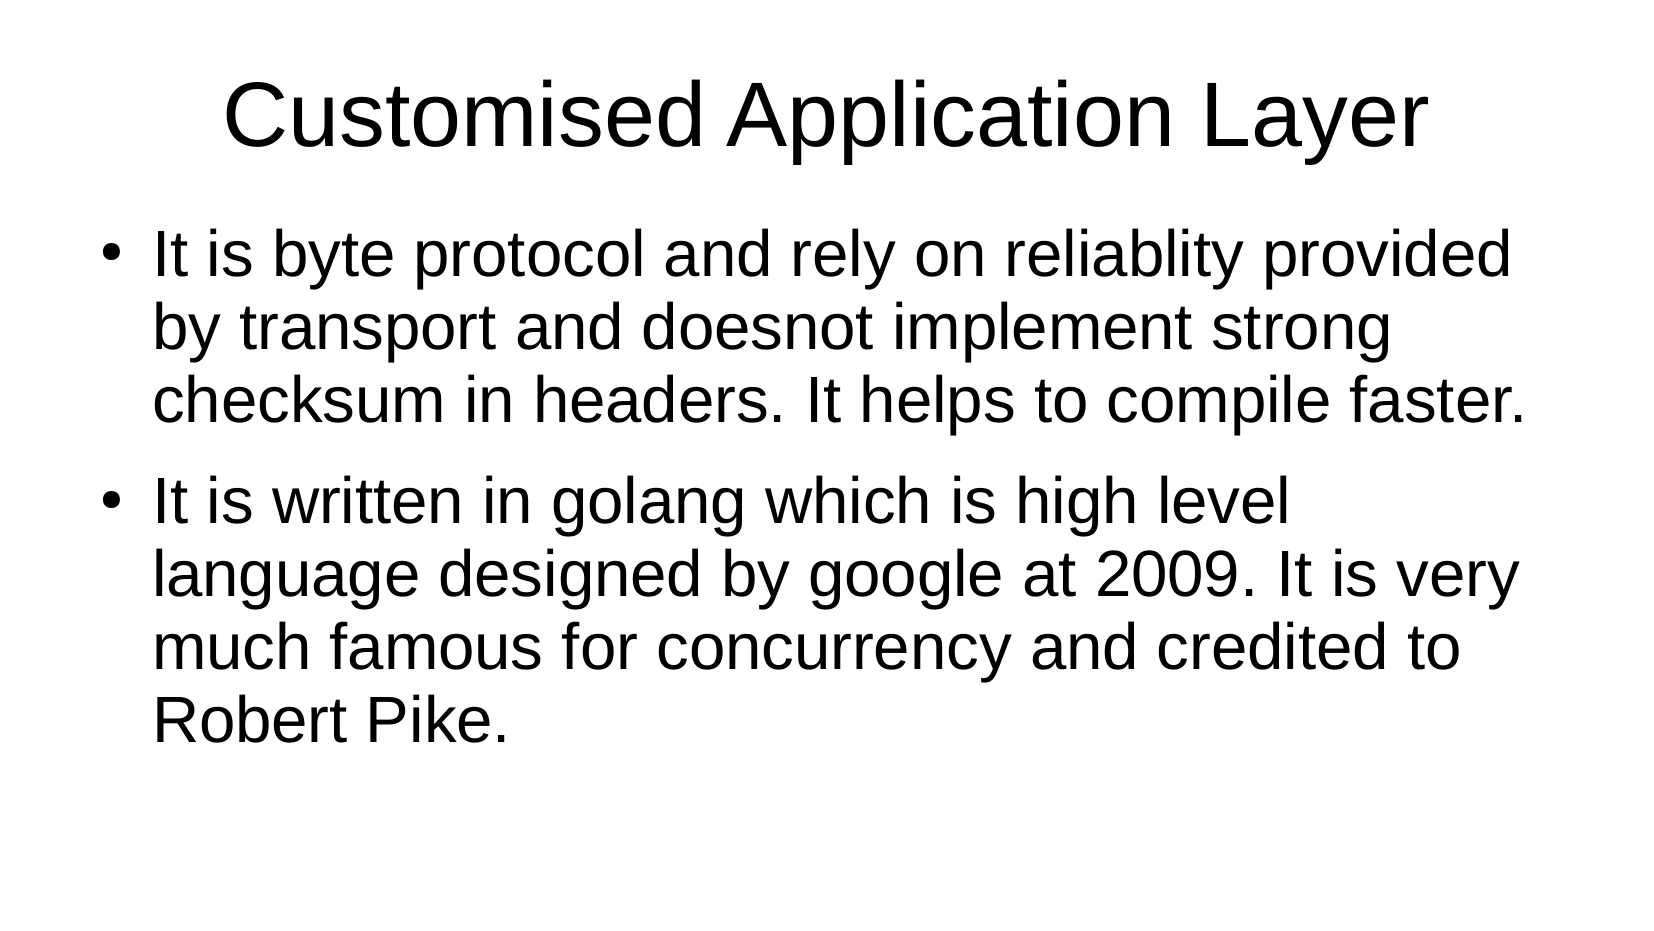

# Customised Application Layer
It is byte protocol and rely on reliablity provided by transport and doesnot implement strong checksum in headers. It helps to compile faster.
It is written in golang which is high level language designed by google at 2009. It is very much famous for concurrency and credited to Robert Pike.